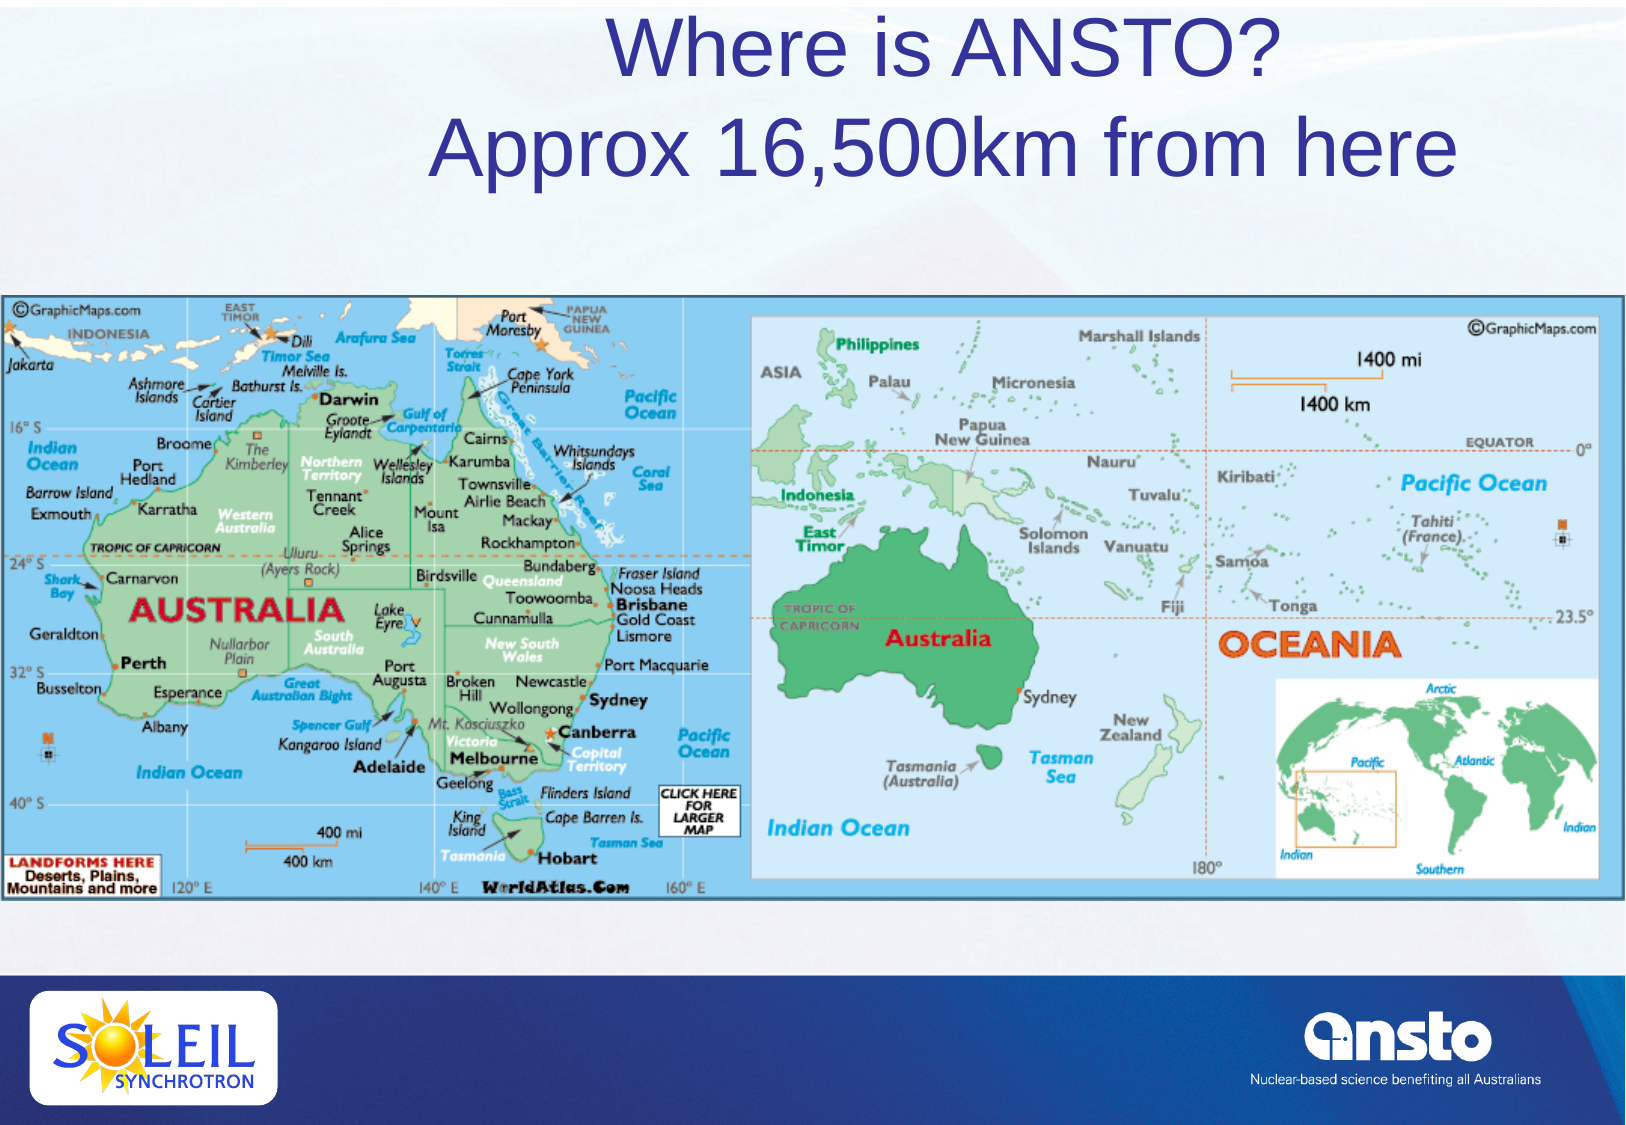

# Where is ANSTO? Approx 16,500km from here